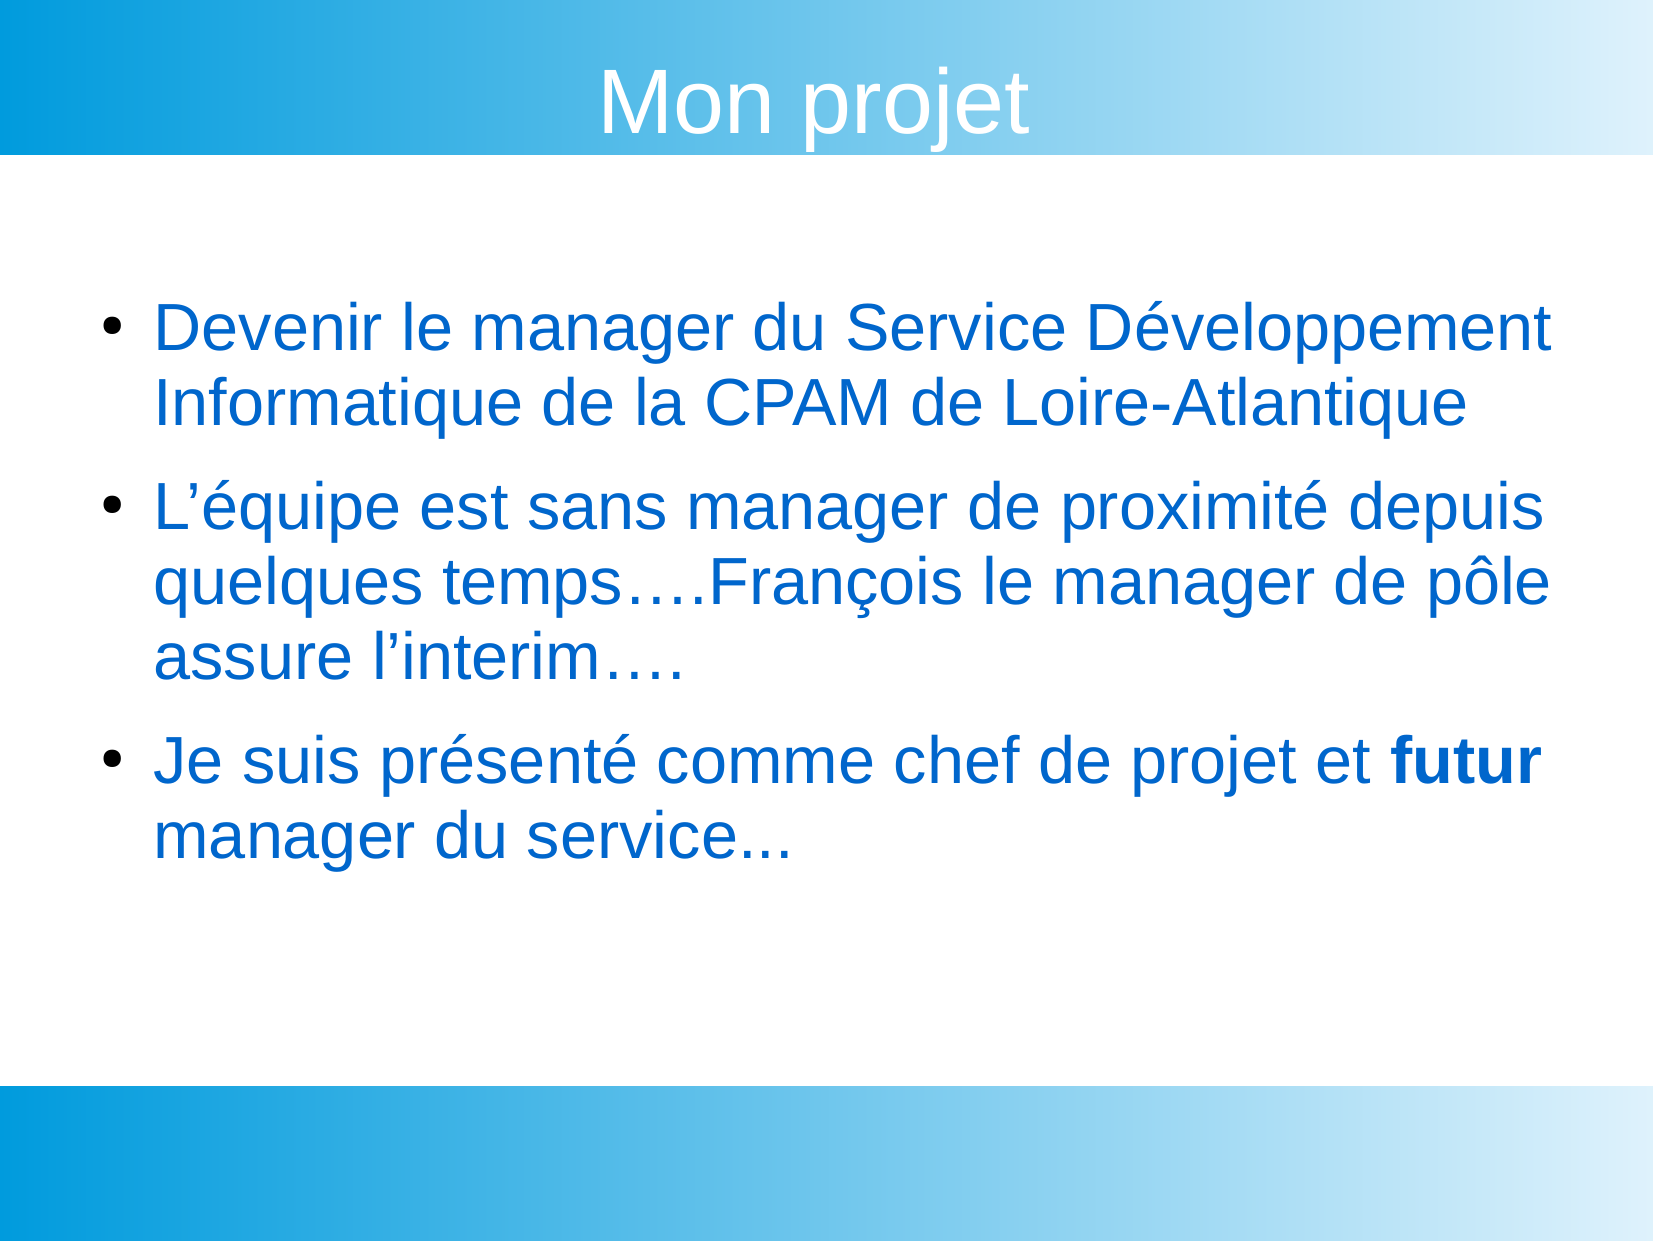

# Mon projet
Devenir le manager du Service Développement Informatique de la CPAM de Loire-Atlantique
L’équipe est sans manager de proximité depuis quelques temps….François le manager de pôle assure l’interim….
Je suis présenté comme chef de projet et futur manager du service...